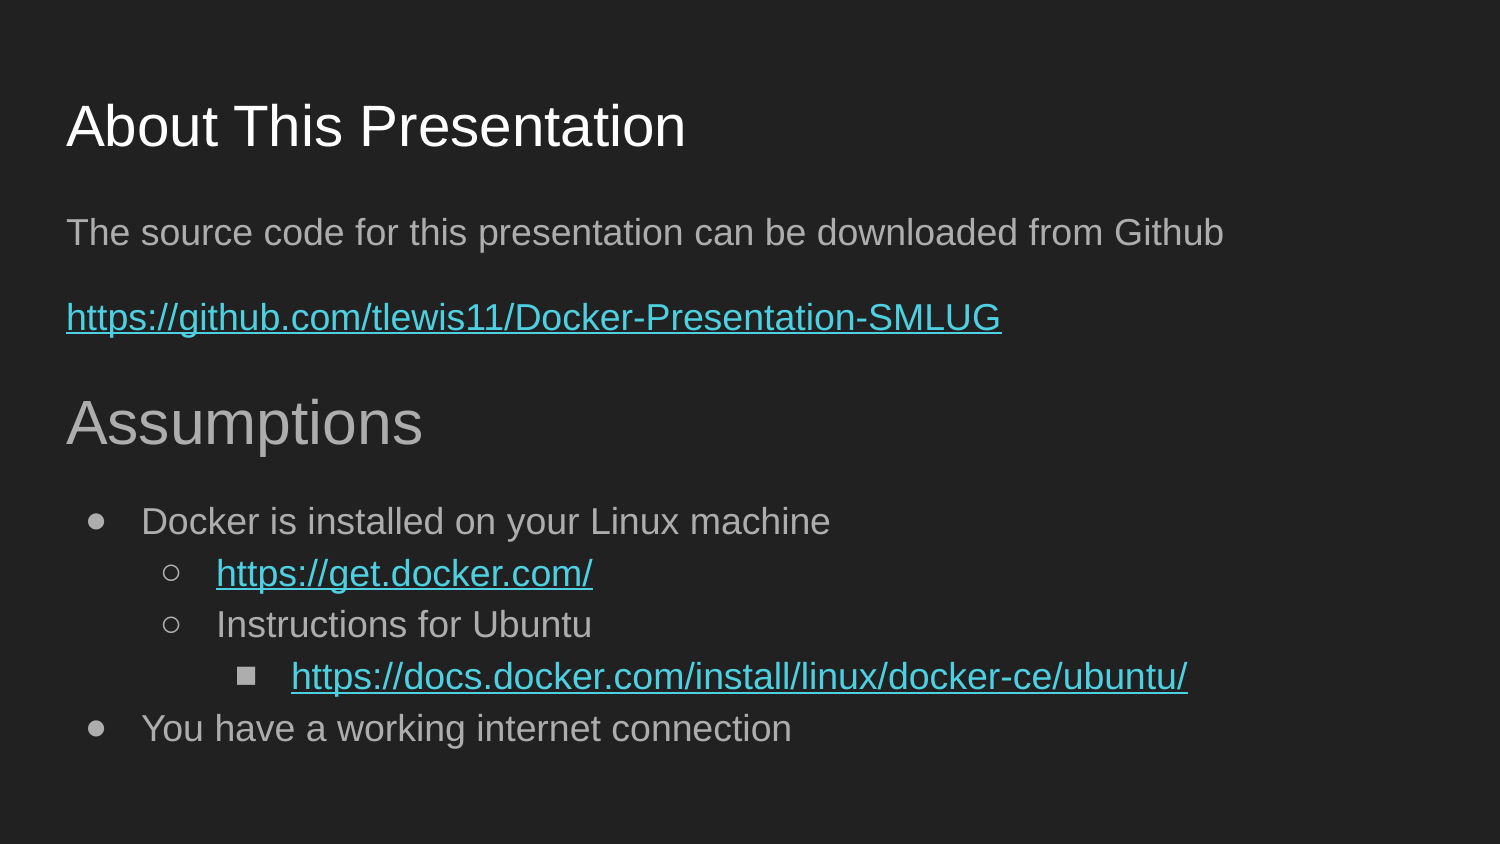

# About This Presentation
The source code for this presentation can be downloaded from Github
https://github.com/tlewis11/Docker-Presentation-SMLUG
Assumptions
Docker is installed on your Linux machine
https://get.docker.com/
Instructions for Ubuntu
https://docs.docker.com/install/linux/docker-ce/ubuntu/
You have a working internet connection